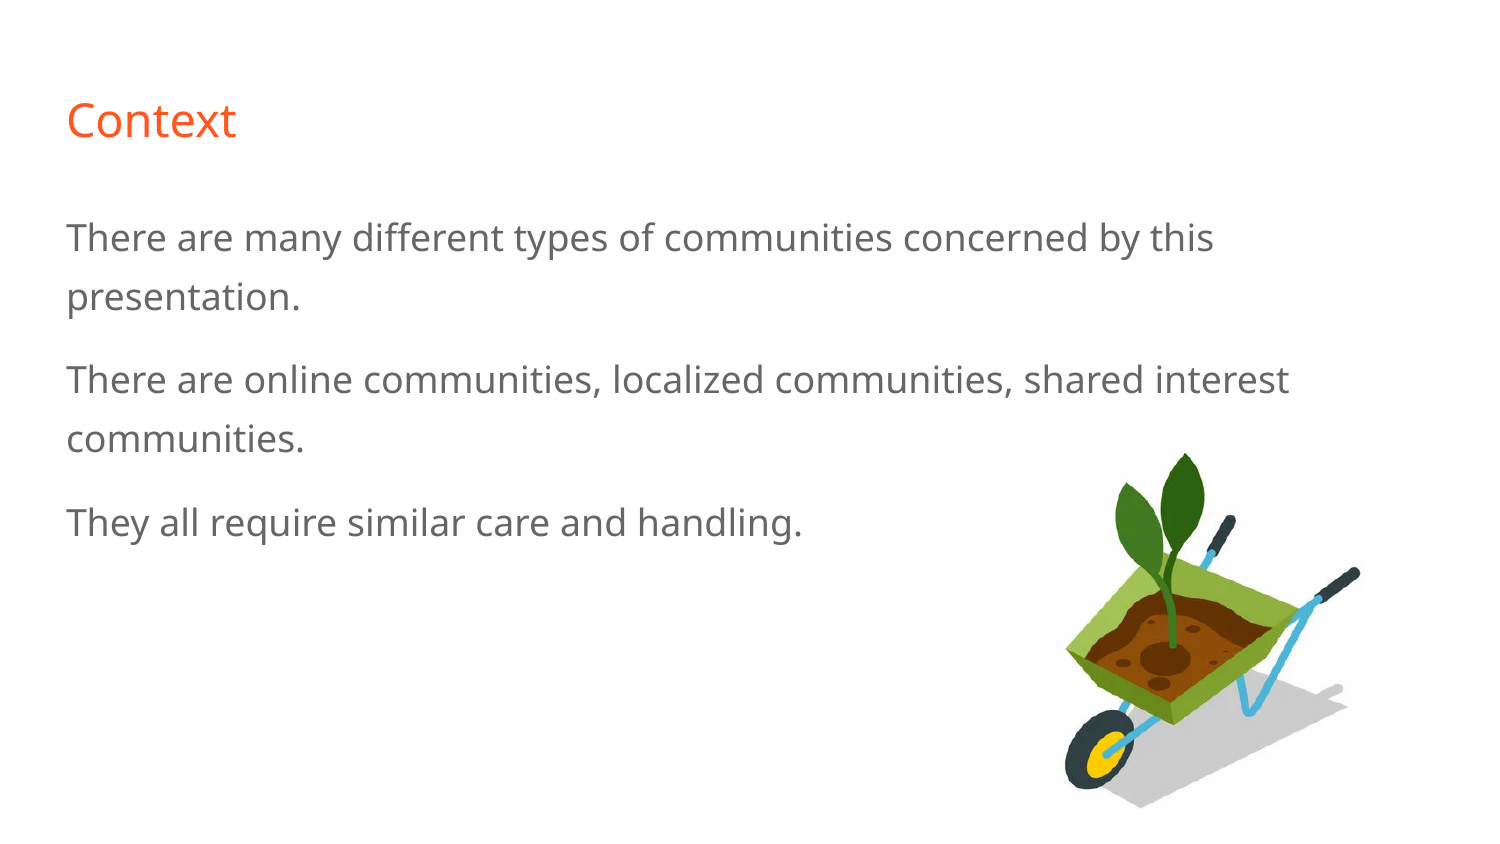

# Context
There are many different types of communities concerned by this presentation.
There are online communities, localized communities, shared interest communities.
They all require similar care and handling.